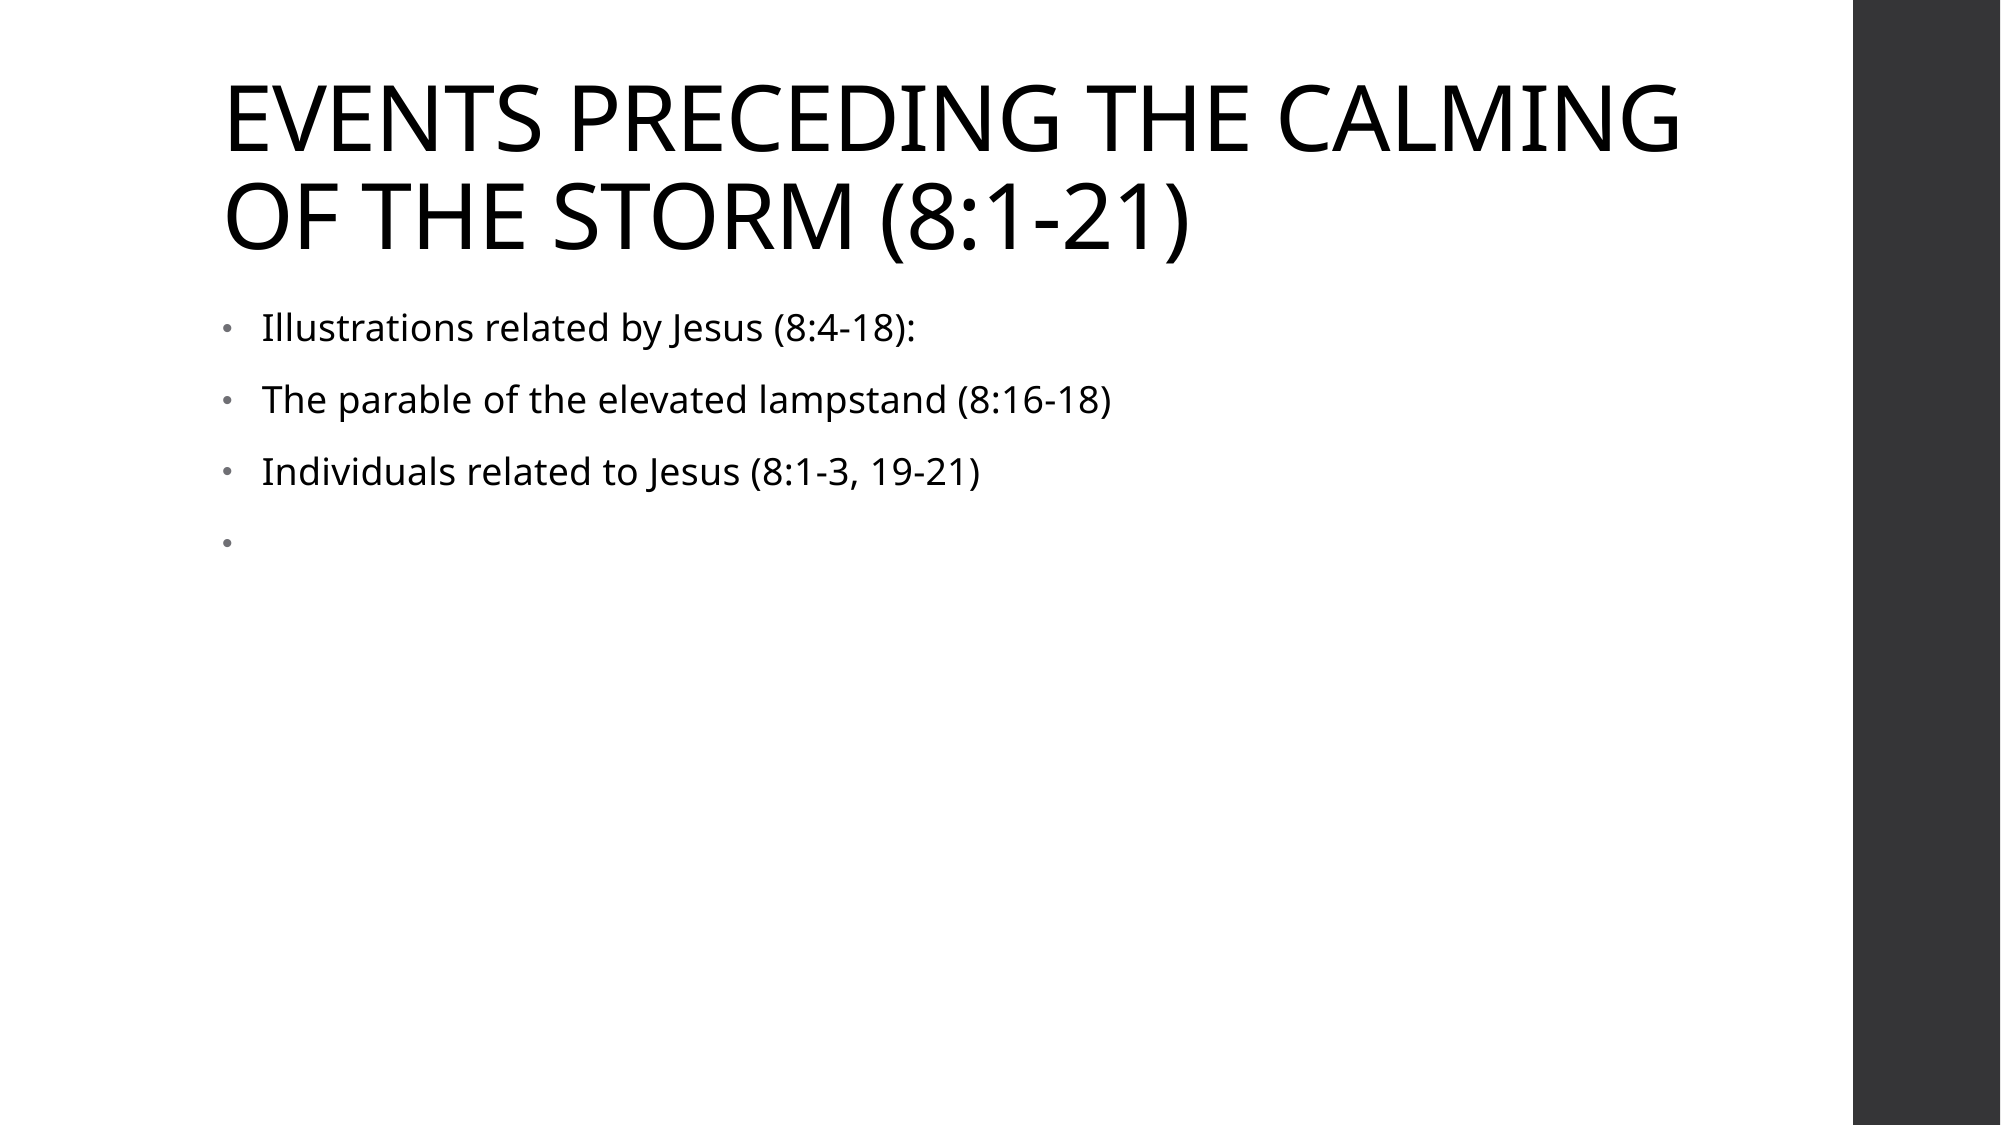

# EVENTS PRECEDING THE CALMING OF THE STORM (8:1-21)
 Illustrations related by Jesus (8:4-18):
 The parable of the elevated lampstand (8:16-18)
 Individuals related to Jesus (8:1-3, 19-21)